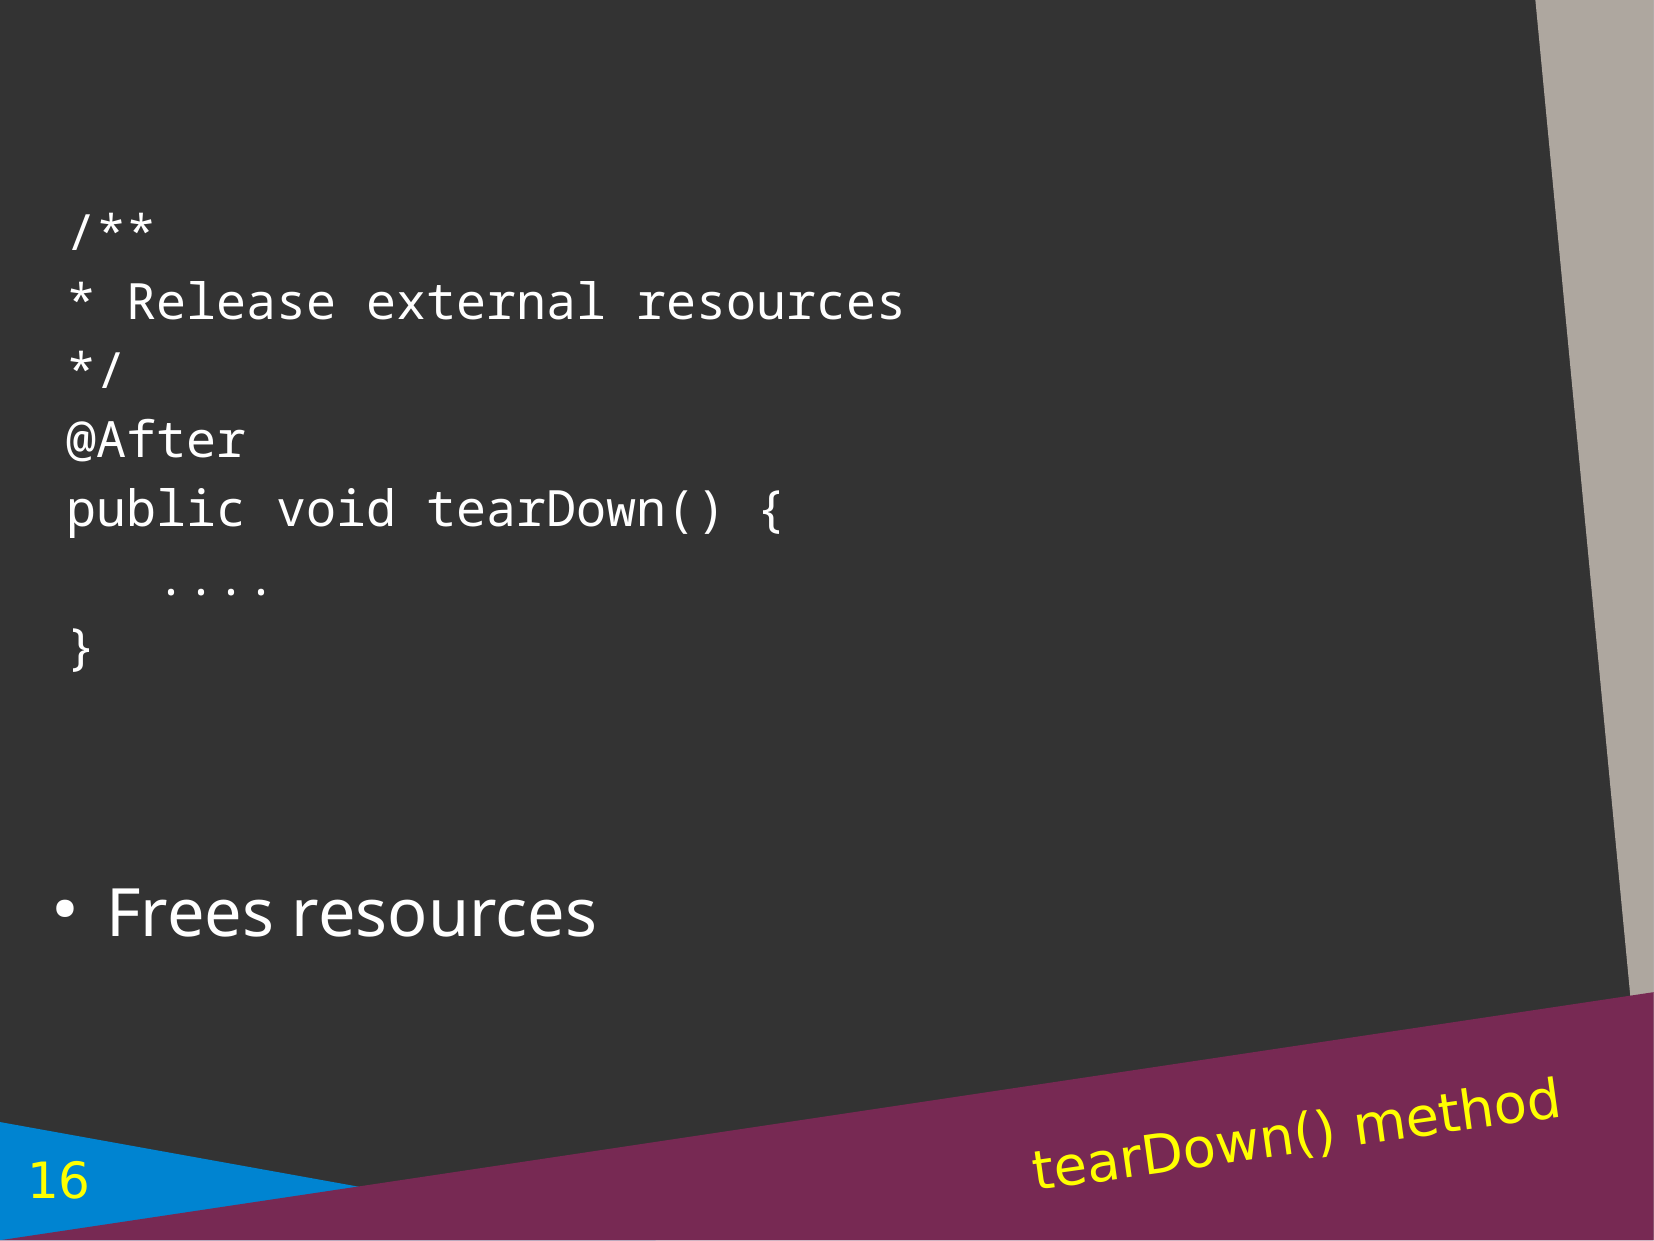

/**
* Release external resources
*/
@After
public void tearDown() {
 ....
}
Frees resources
# tearDown() method
16